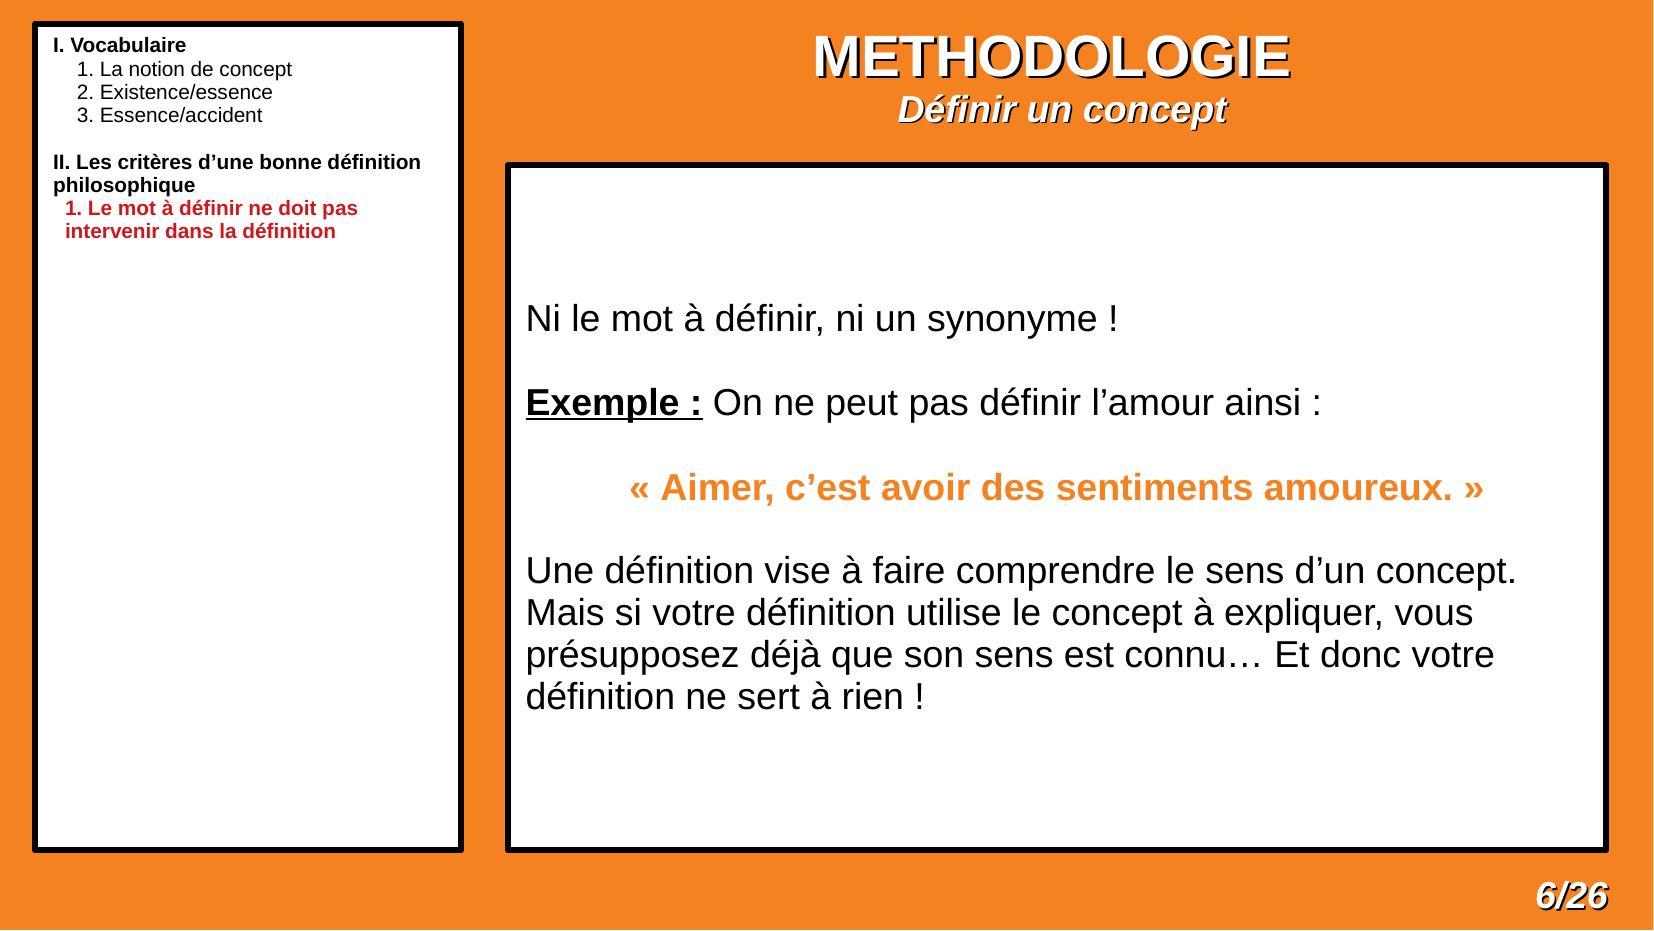

METHODOLOGIE
 Définir un concept
I. Vocabulaire
1. La notion de concept
2. Existence/essence
3. Essence/accident
II. Les critères d’une bonne définition philosophique
1. Le mot à définir ne doit pas intervenir dans la définition
Ni le mot à définir, ni un synonyme !
Exemple : On ne peut pas définir l’amour ainsi :
« Aimer, c’est avoir des sentiments amoureux. »
Une définition vise à faire comprendre le sens d’un concept.
Mais si votre définition utilise le concept à expliquer, vous présupposez déjà que son sens est connu… Et donc votre définition ne sert à rien !